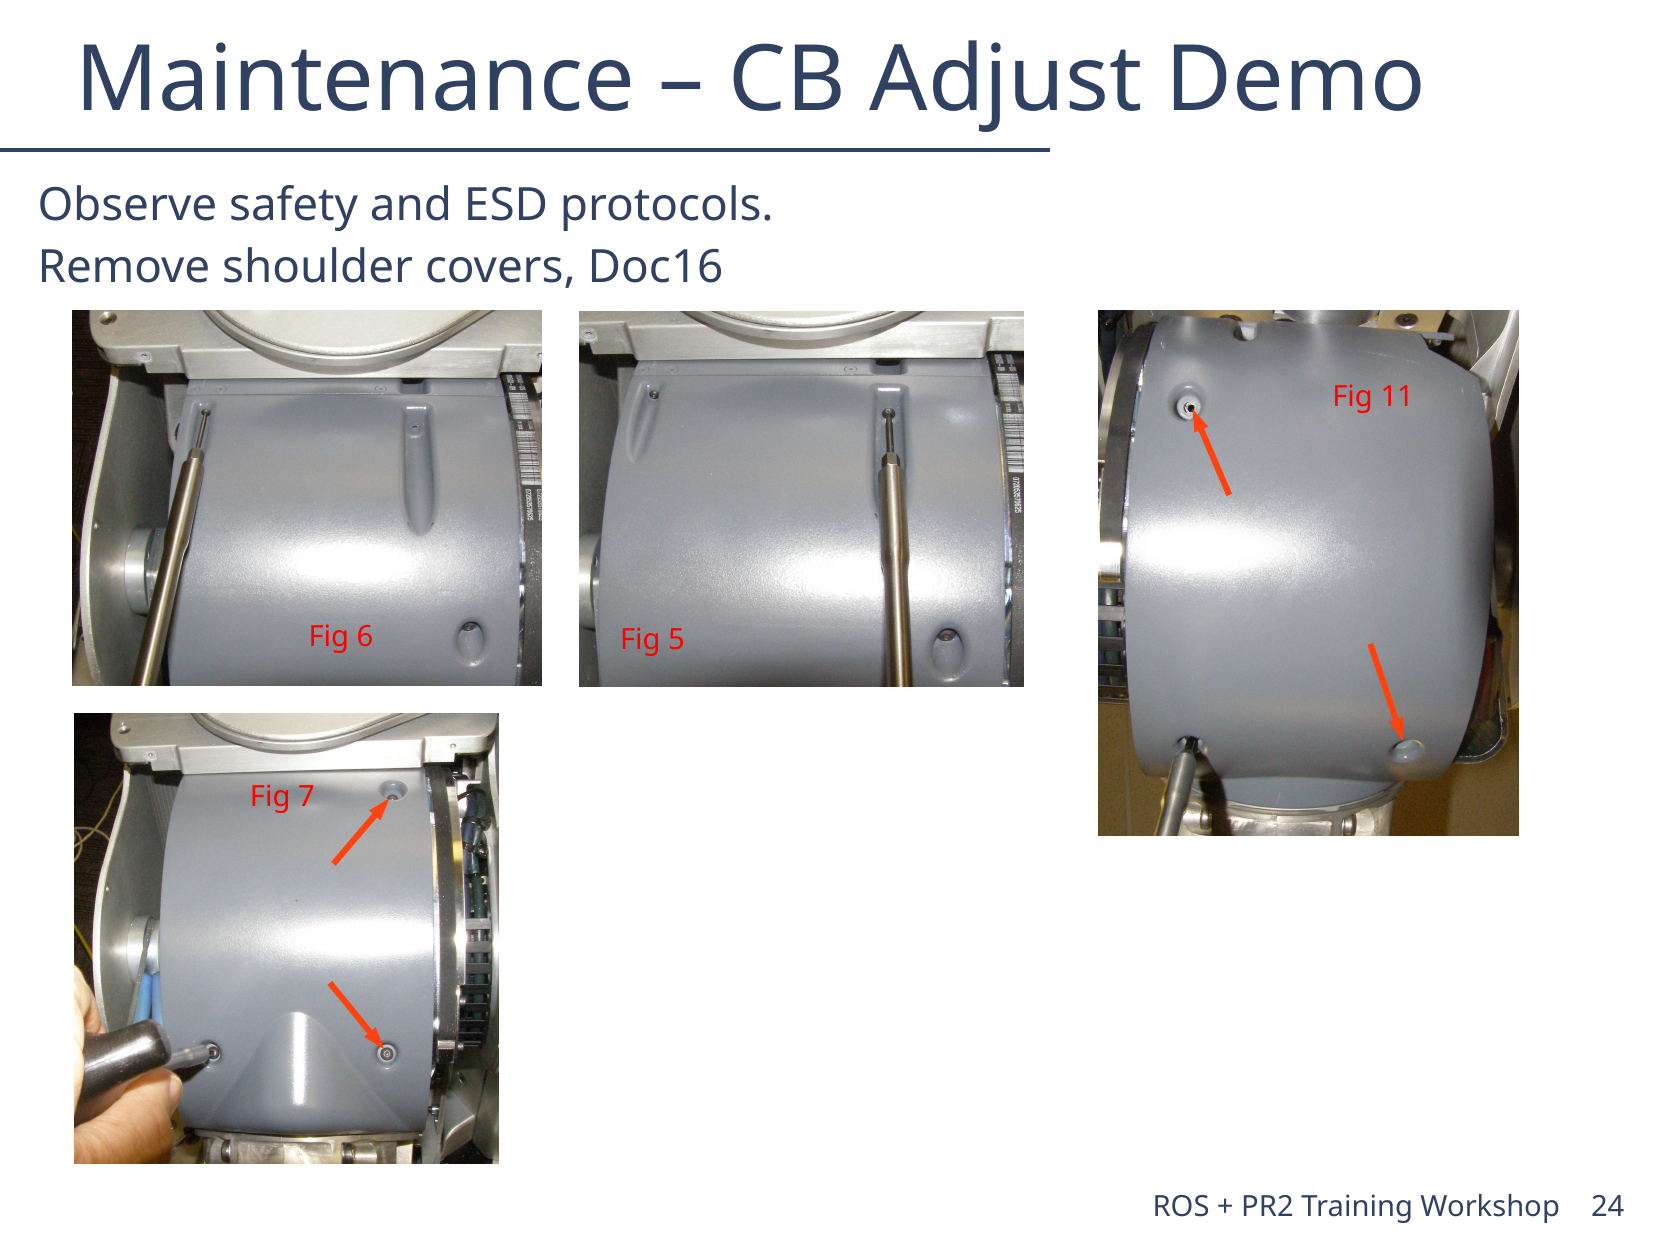

# Maintenance – CB Adjust Demo
Observe safety and ESD protocols.
Remove shoulder covers, Doc16
Fig 11
Fig 6
Fig 5
Fig 7